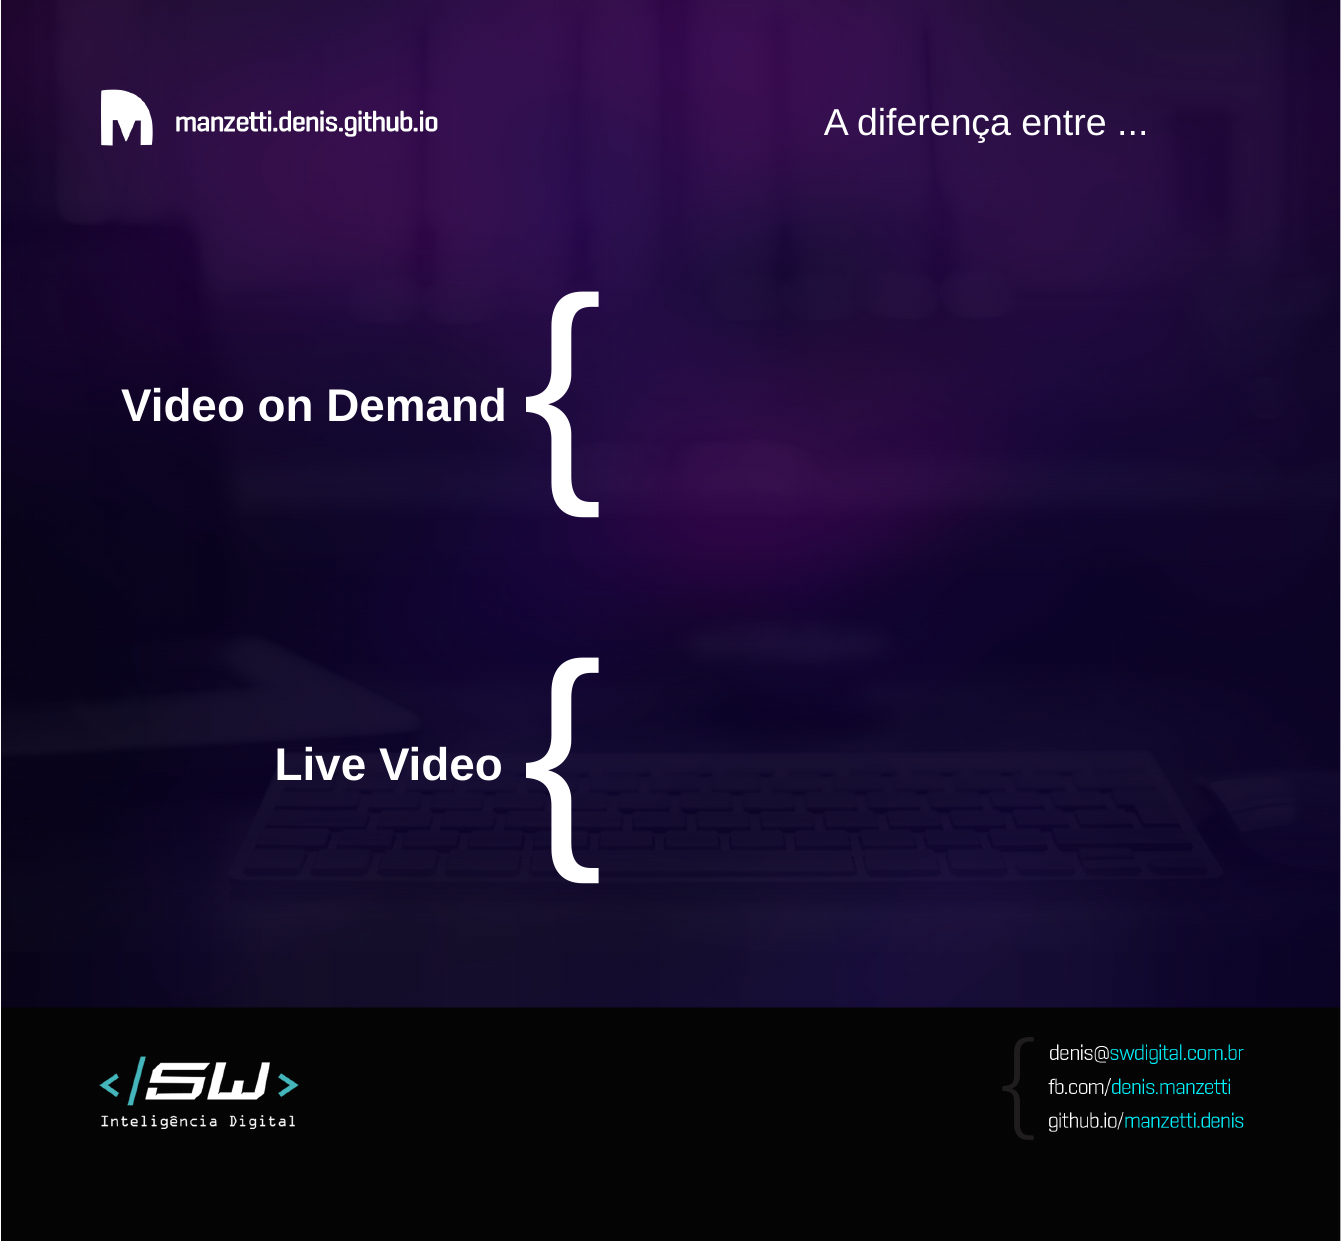

A diferença entre ...
{
Video on Demand
{
Live Video